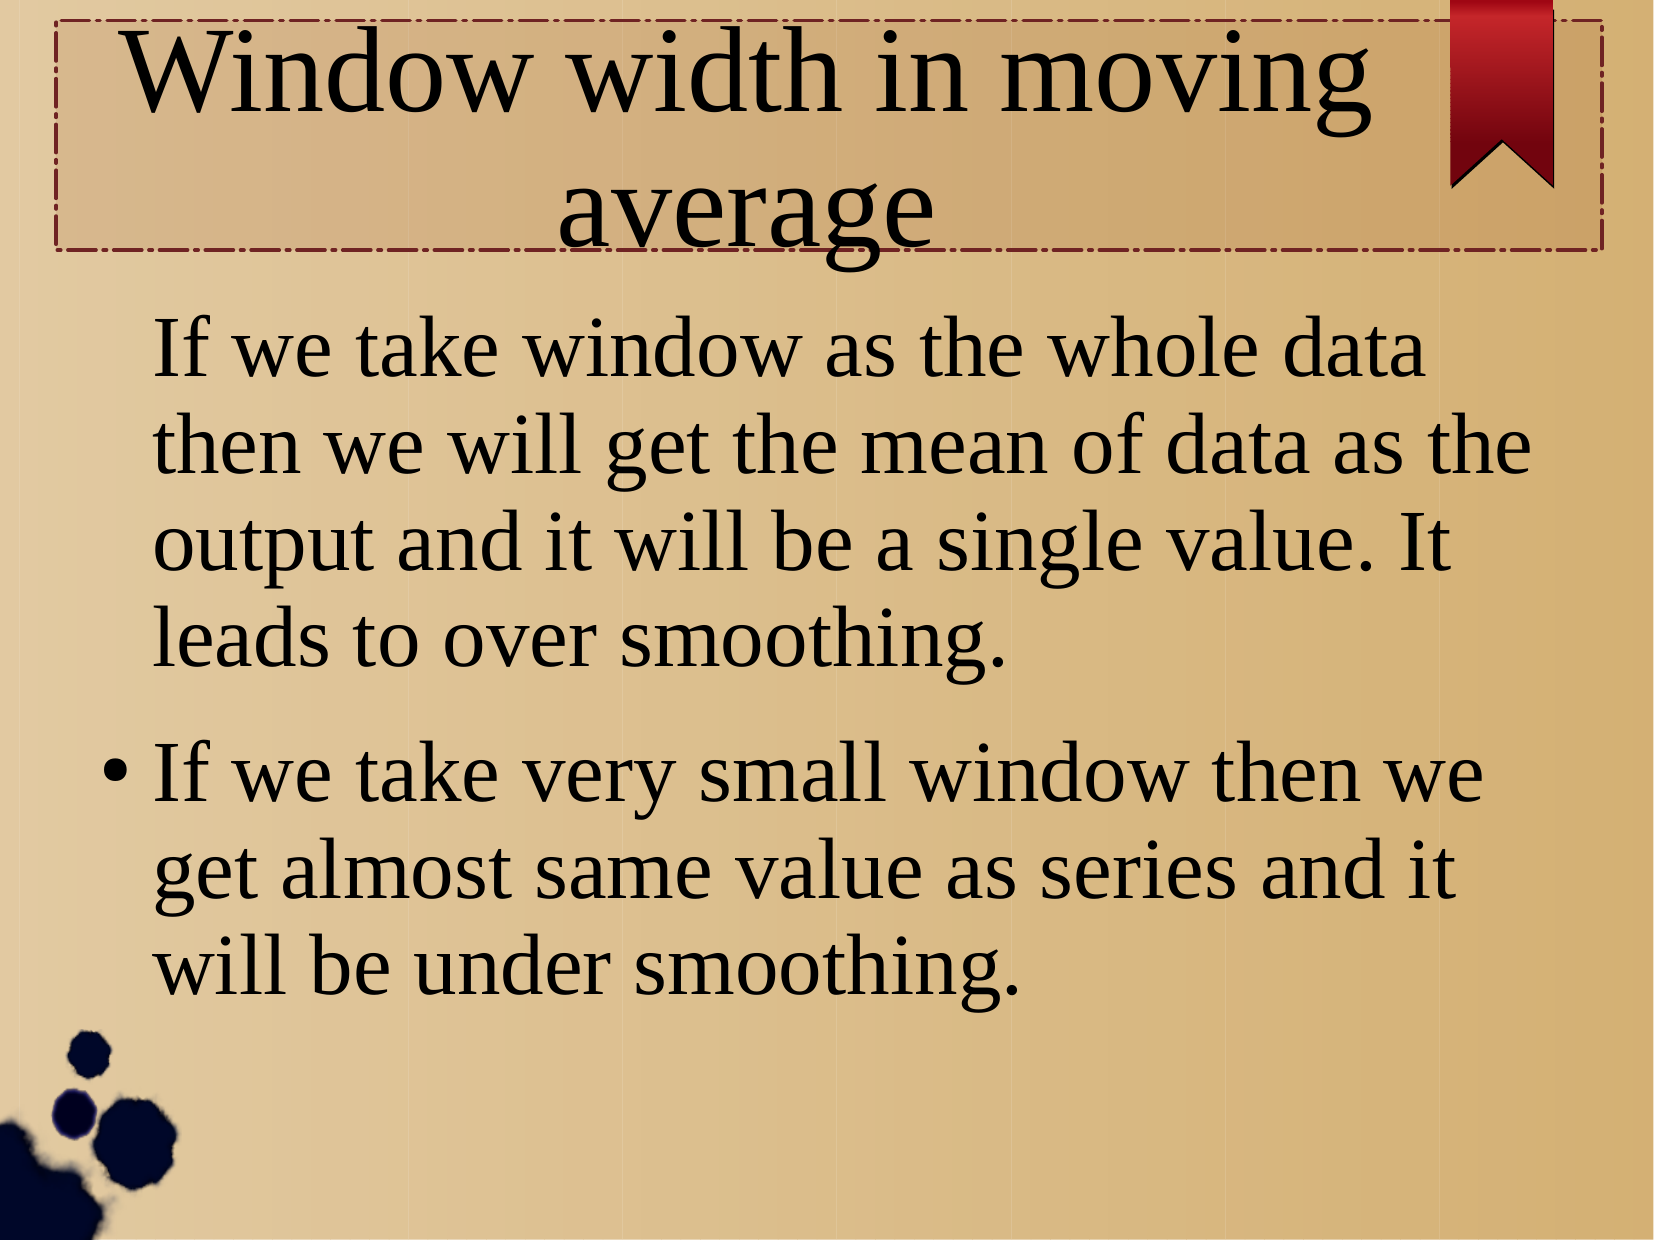

# Window width in moving average
If we take window as the whole data then we will get the mean of data as the output and it will be a single value. It leads to over smoothing.
If we take very small window then we get almost same value as series and it will be under smoothing.